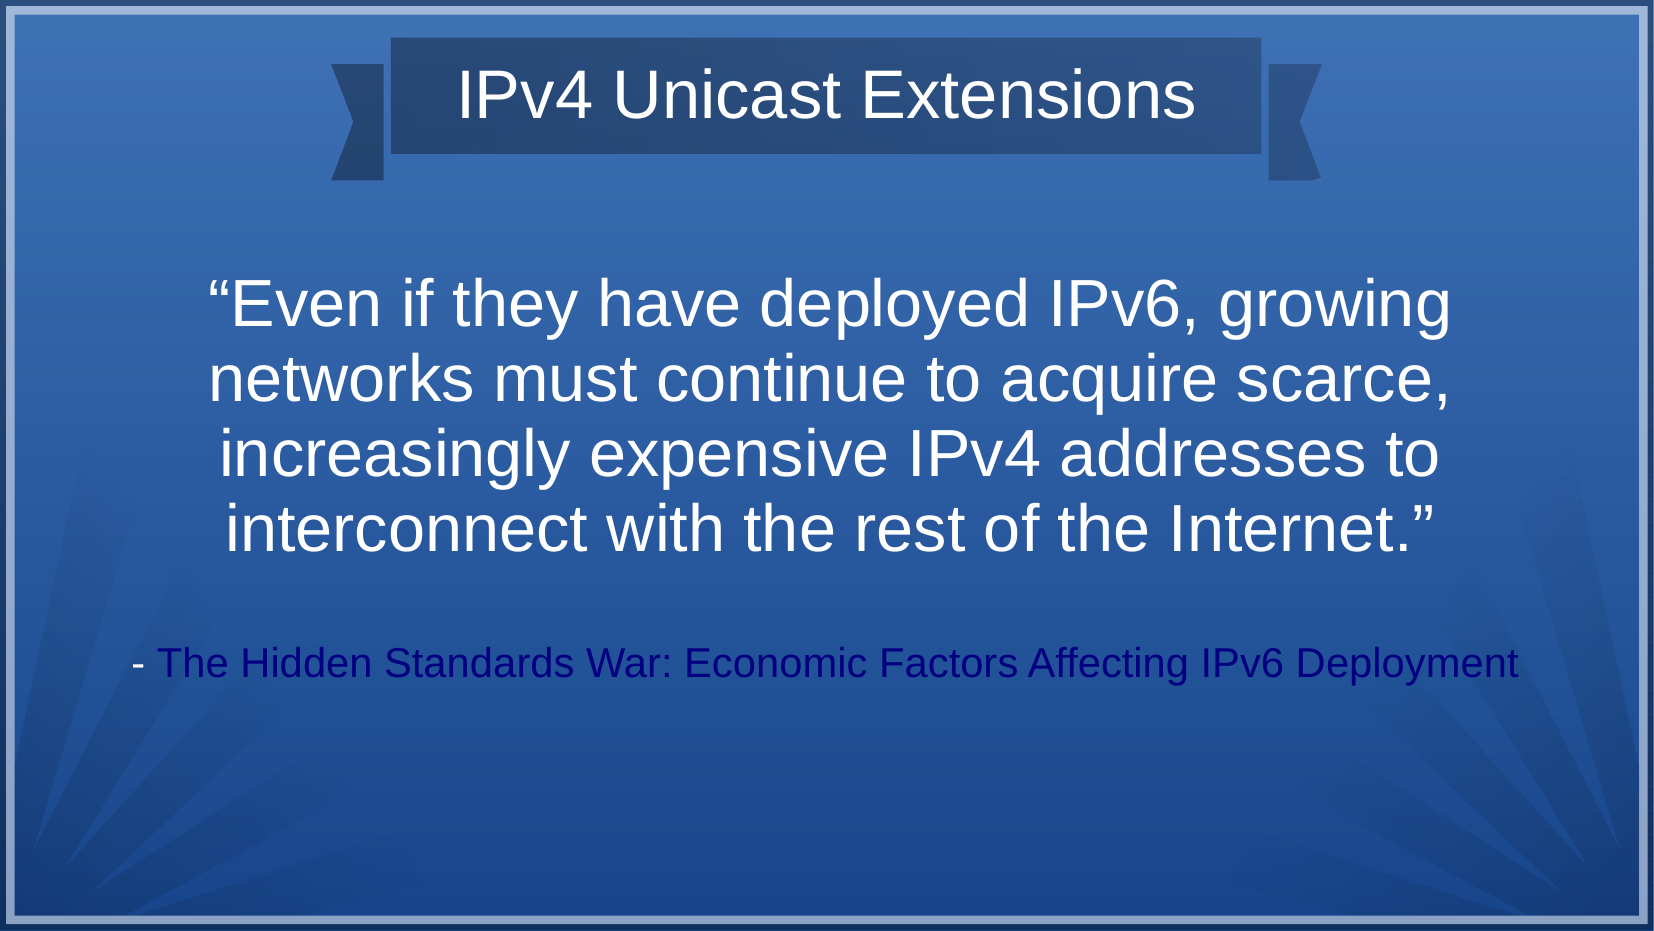

# IPv4 Unicast Extensions
“Even if they have deployed IPv6, growing networks must continue to acquire scarce, increasingly expensive IPv4 addresses to interconnect with the rest of the Internet.”
- The Hidden Standards War: Economic Factors Affecting IPv6 Deployment